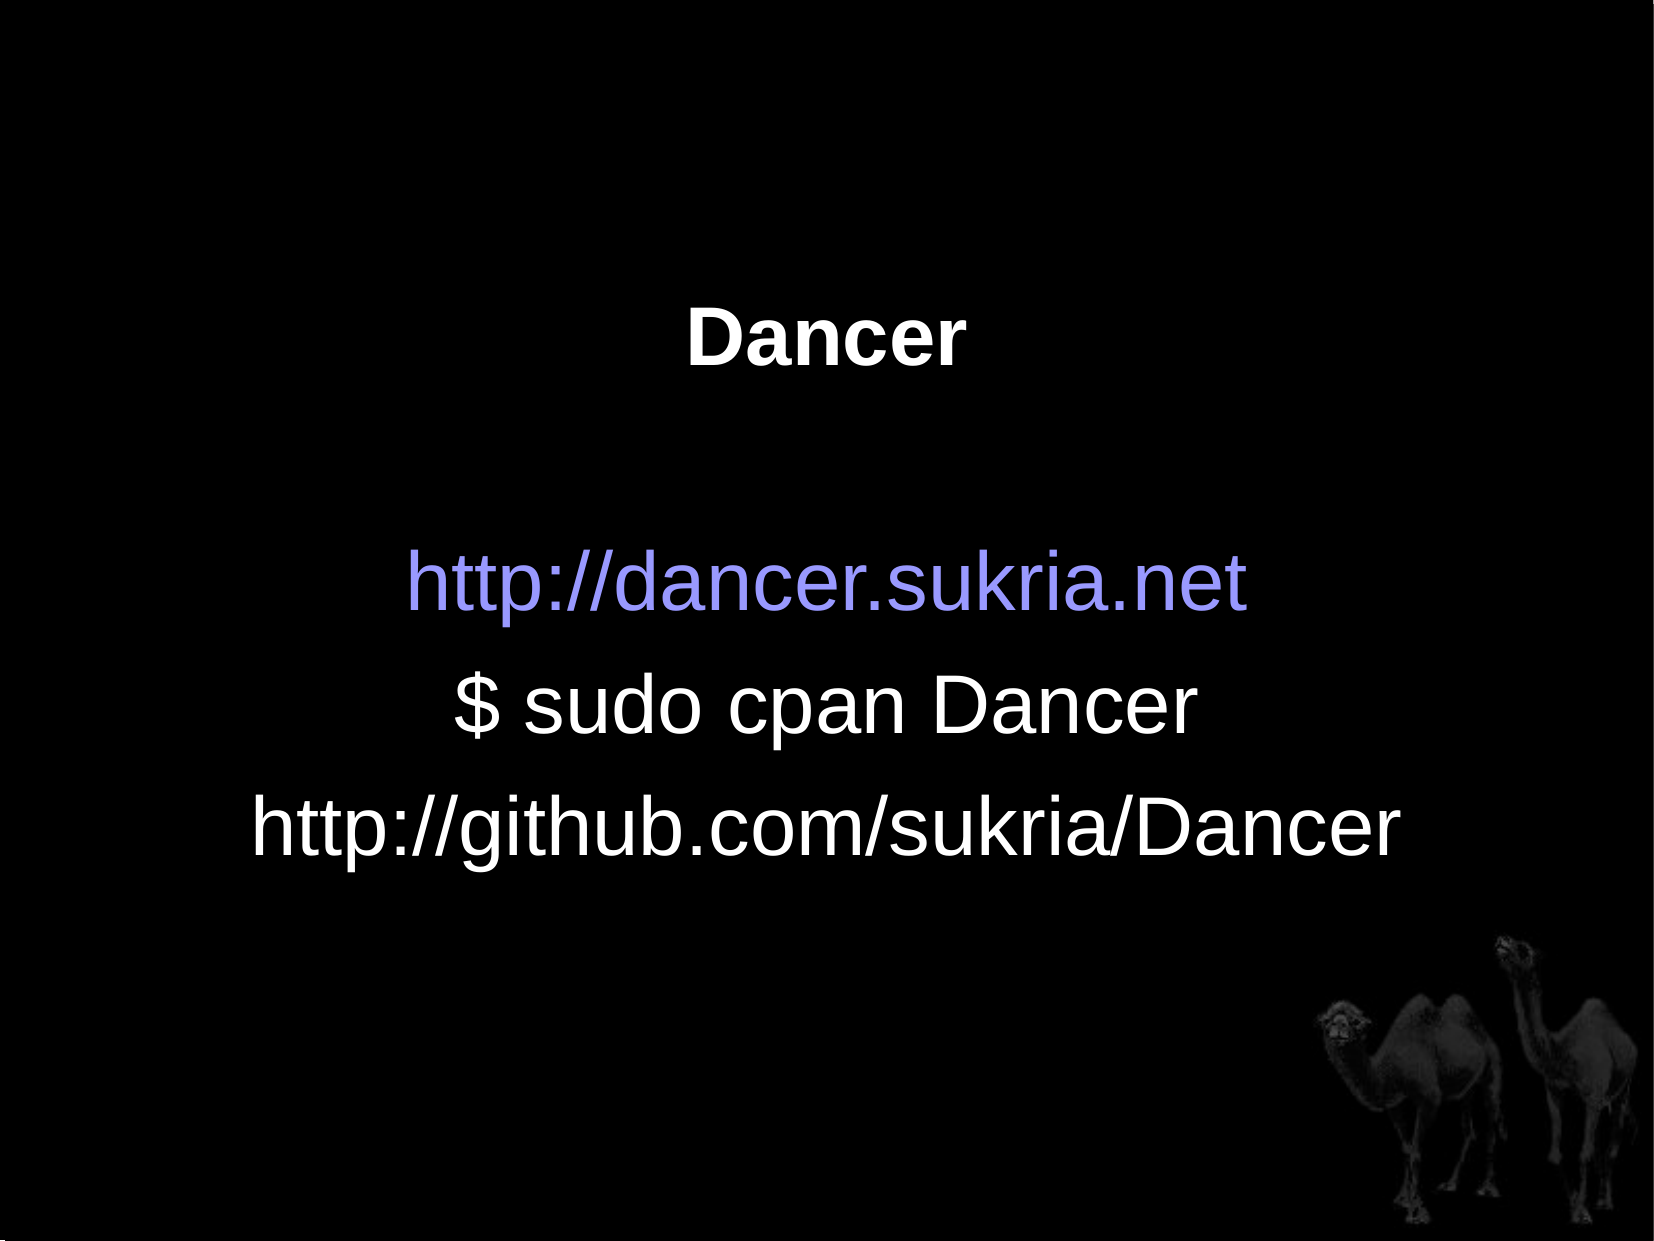

# Dancer
http://dancer.sukria.net
$ sudo cpan Dancer
http://github.com/sukria/Dancer